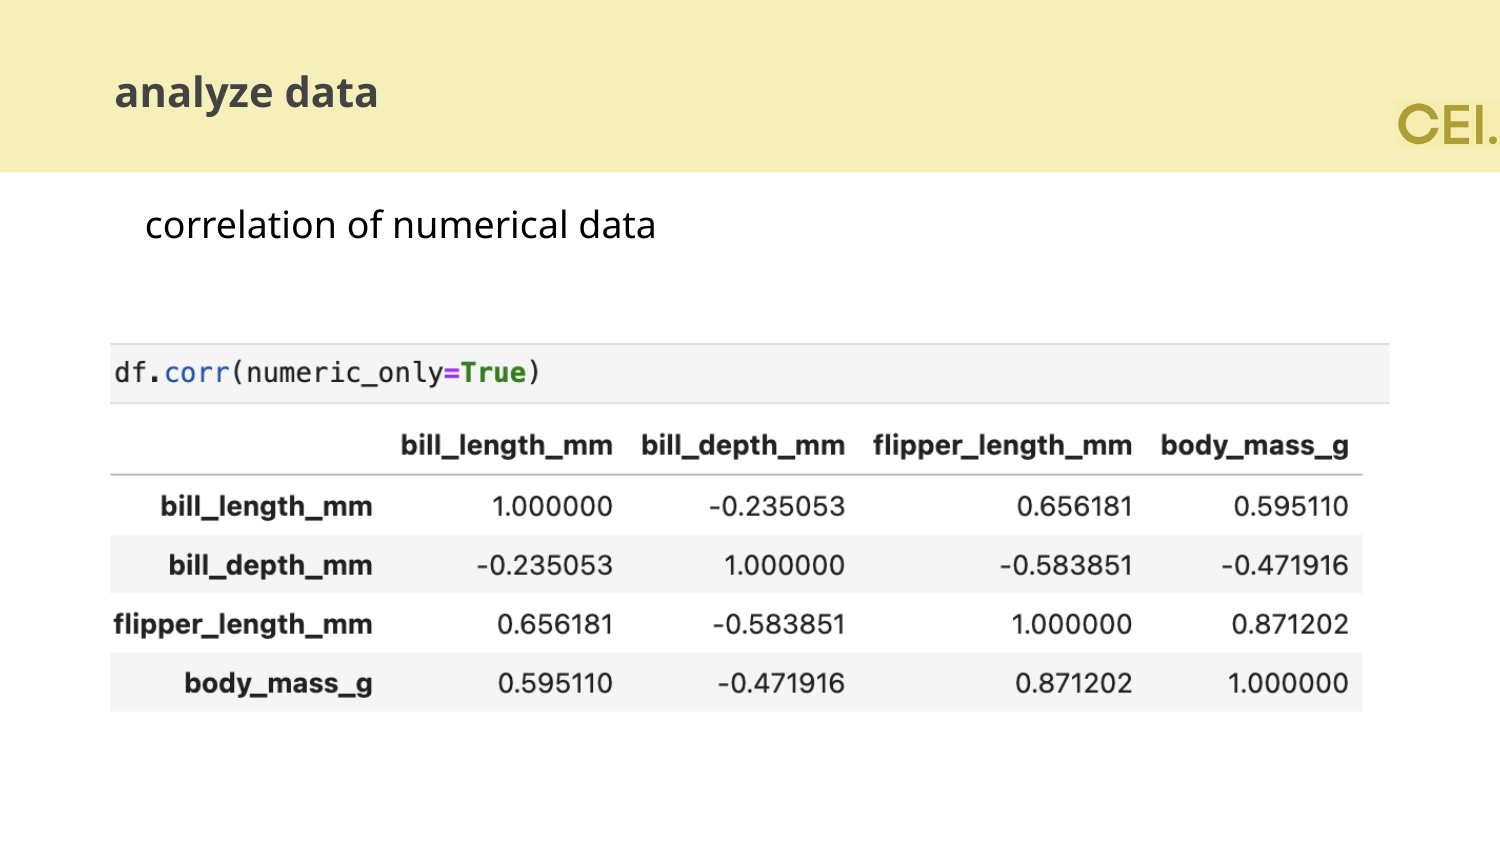

analyze data
python if else statements
correlation of numerical data